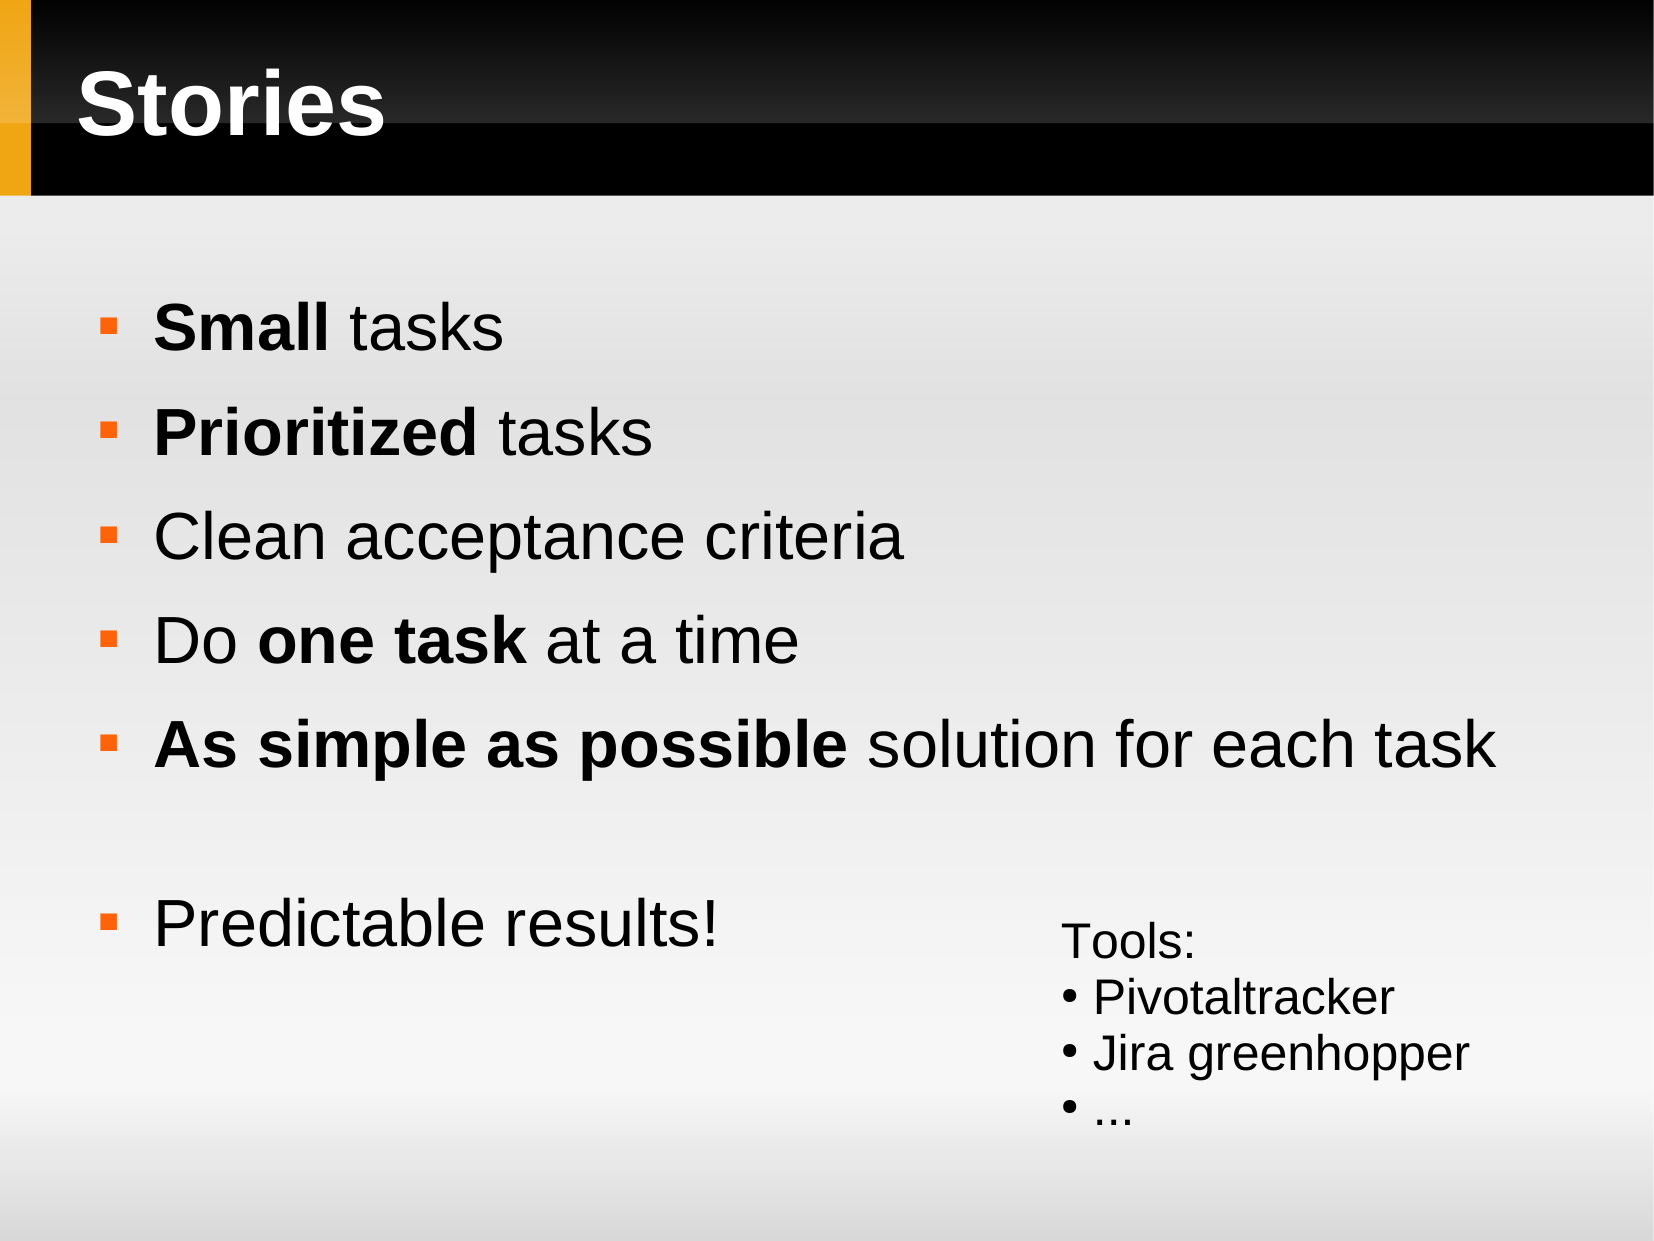

# Stories
Small tasks
Prioritized tasks
Clean acceptance criteria
Do one task at a time
As simple as possible solution for each task
Predictable results!
Tools:
 Pivotaltracker
 Jira greenhopper
 ...